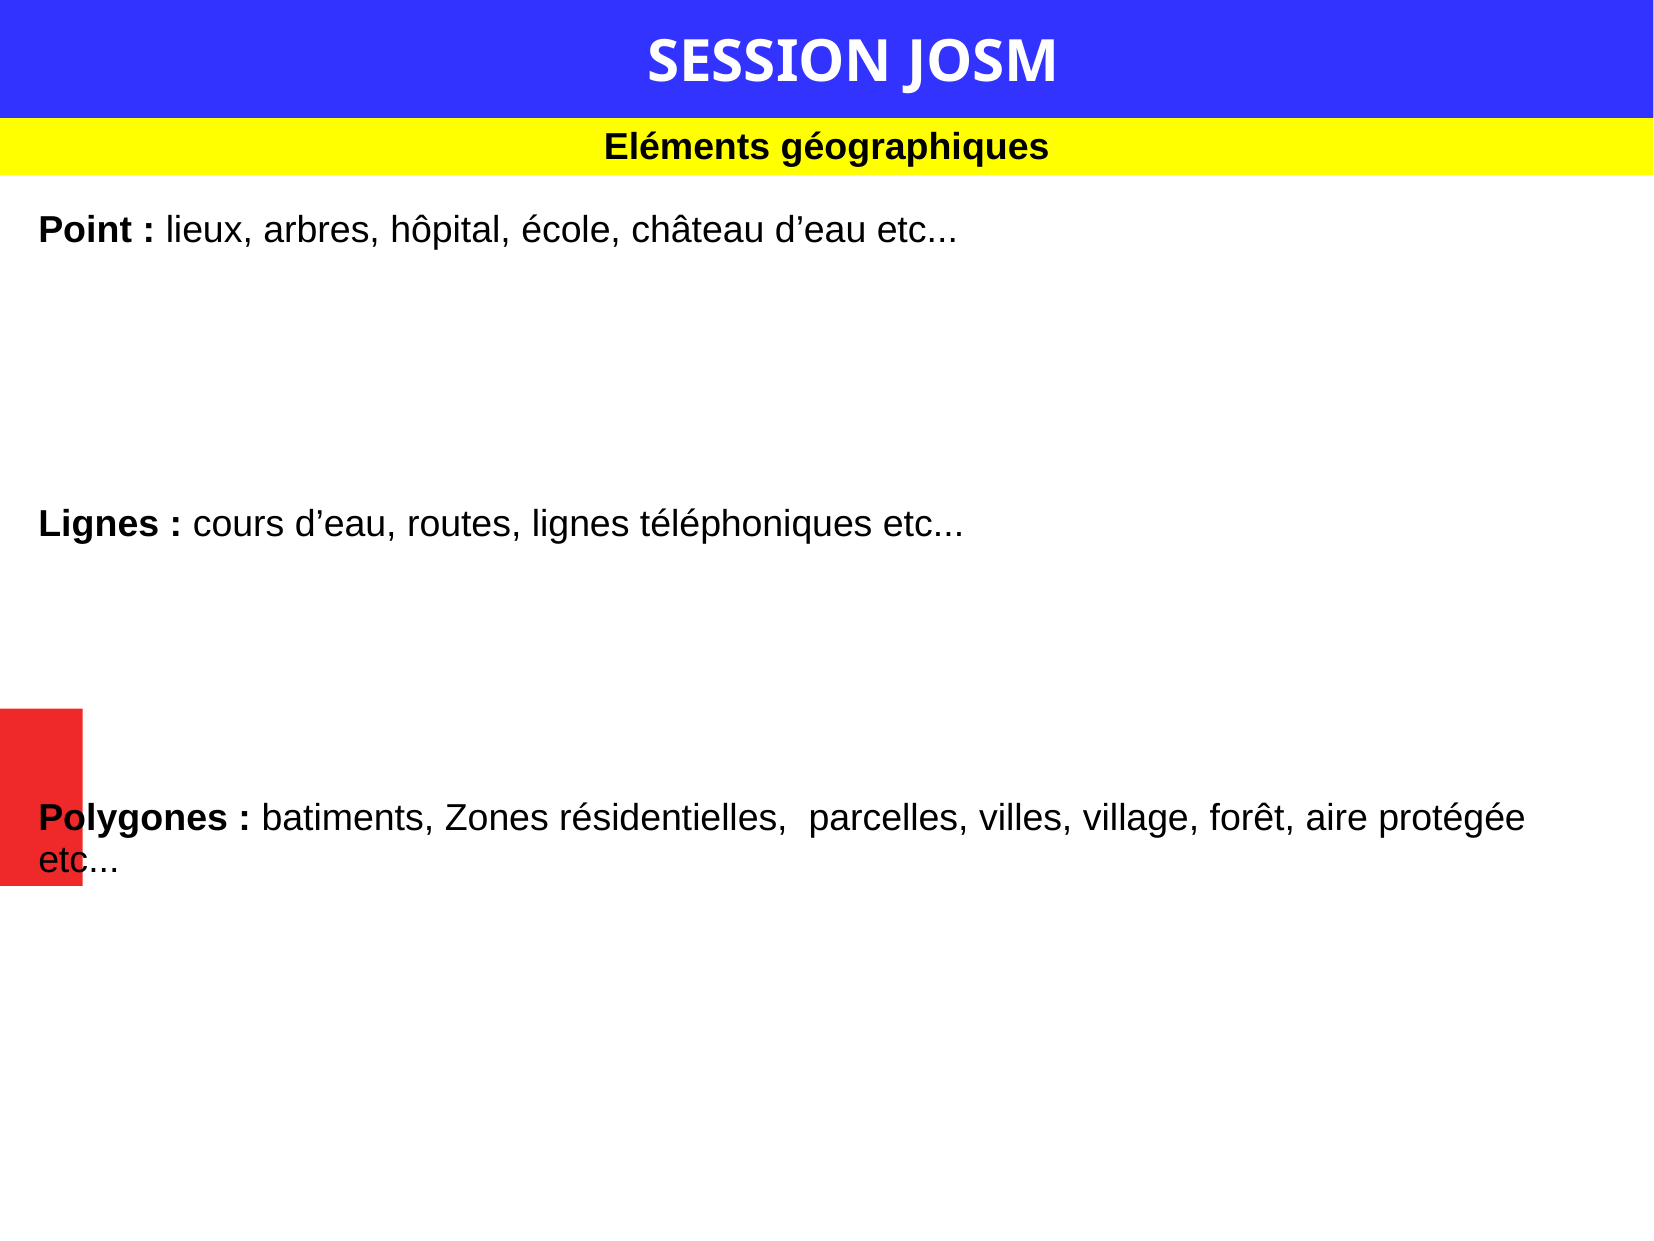

# SESSION JOSM
Eléments géographiques
Point : lieux, arbres, hôpital, école, château d’eau etc...
Lignes : cours d’eau, routes, lignes téléphoniques etc...
Polygones : batiments, Zones résidentielles, parcelles, villes, village, forêt, aire protégée etc...